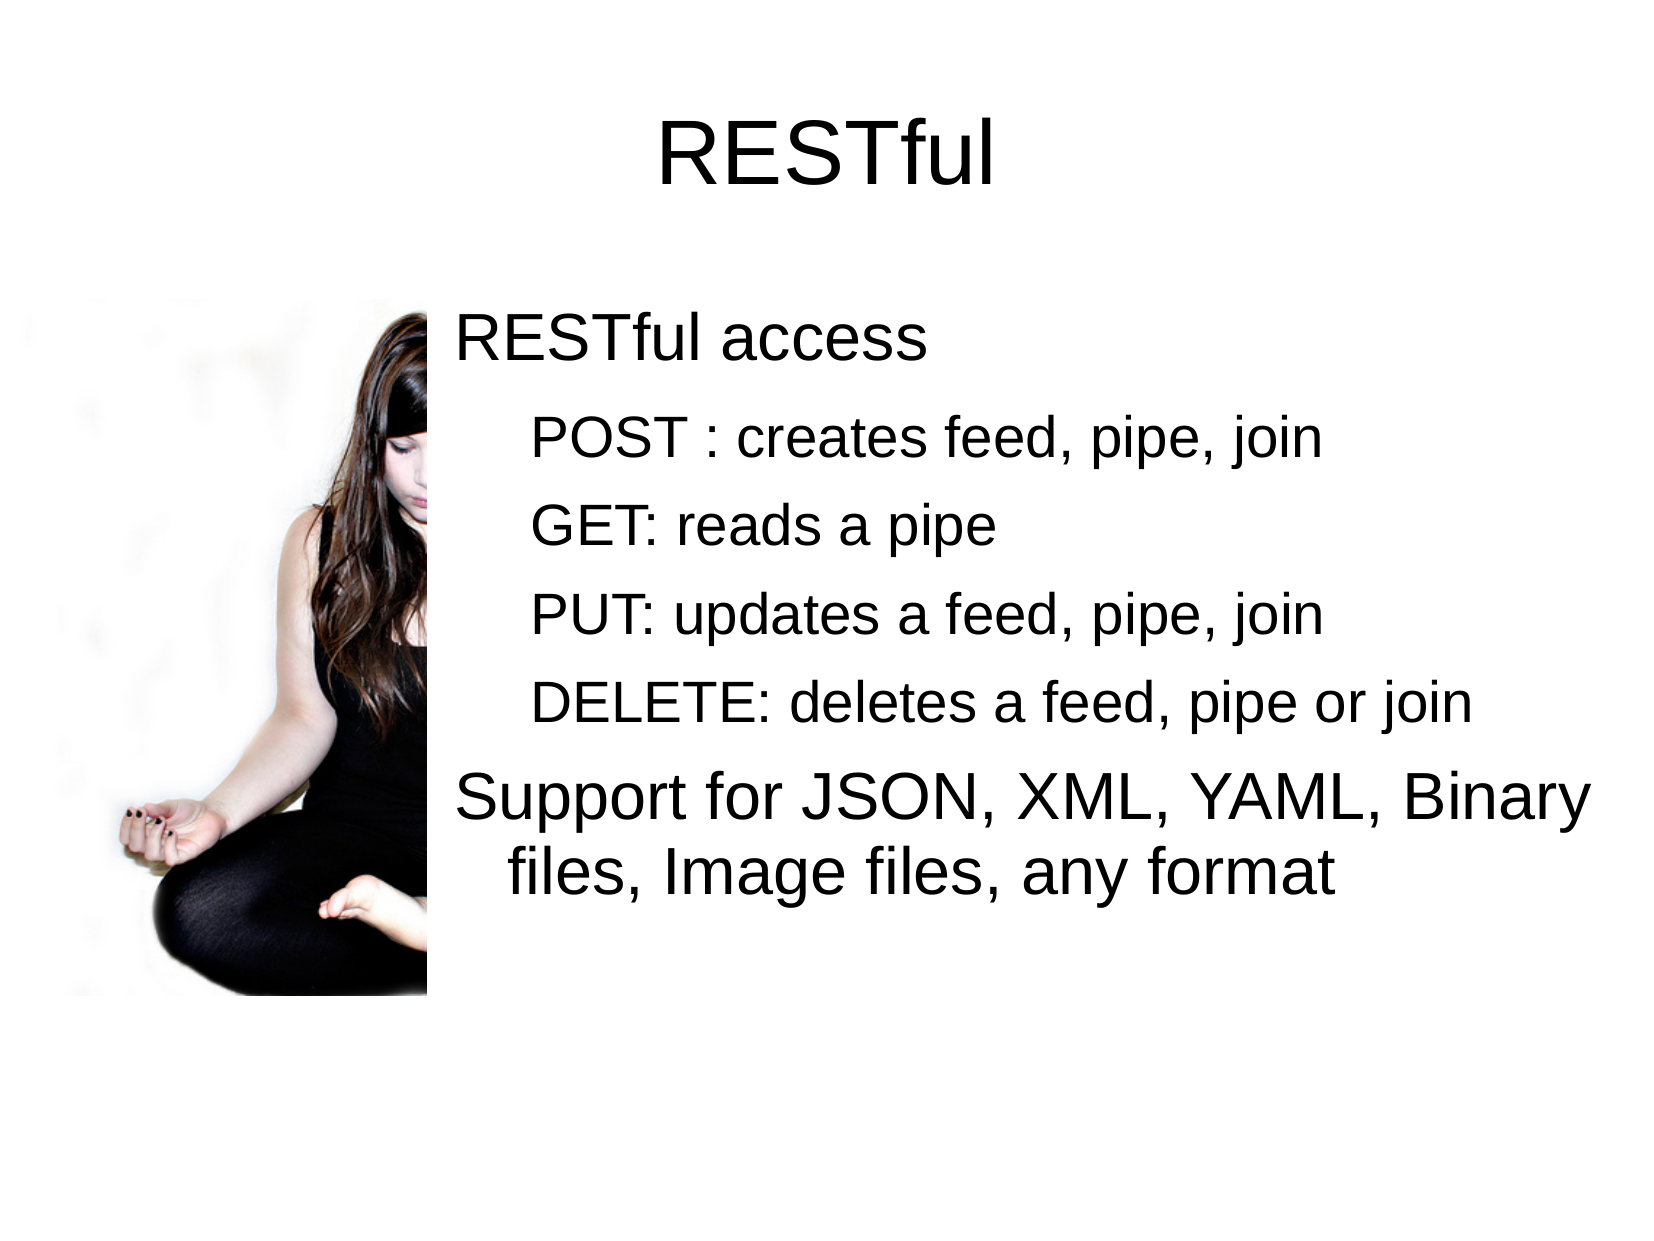

# RESTful
RESTful access
POST : creates feed, pipe, join
GET: reads a pipe
PUT: updates a feed, pipe, join
DELETE: deletes a feed, pipe or join
Support for JSON, XML, YAML, Binary files, Image files, any format